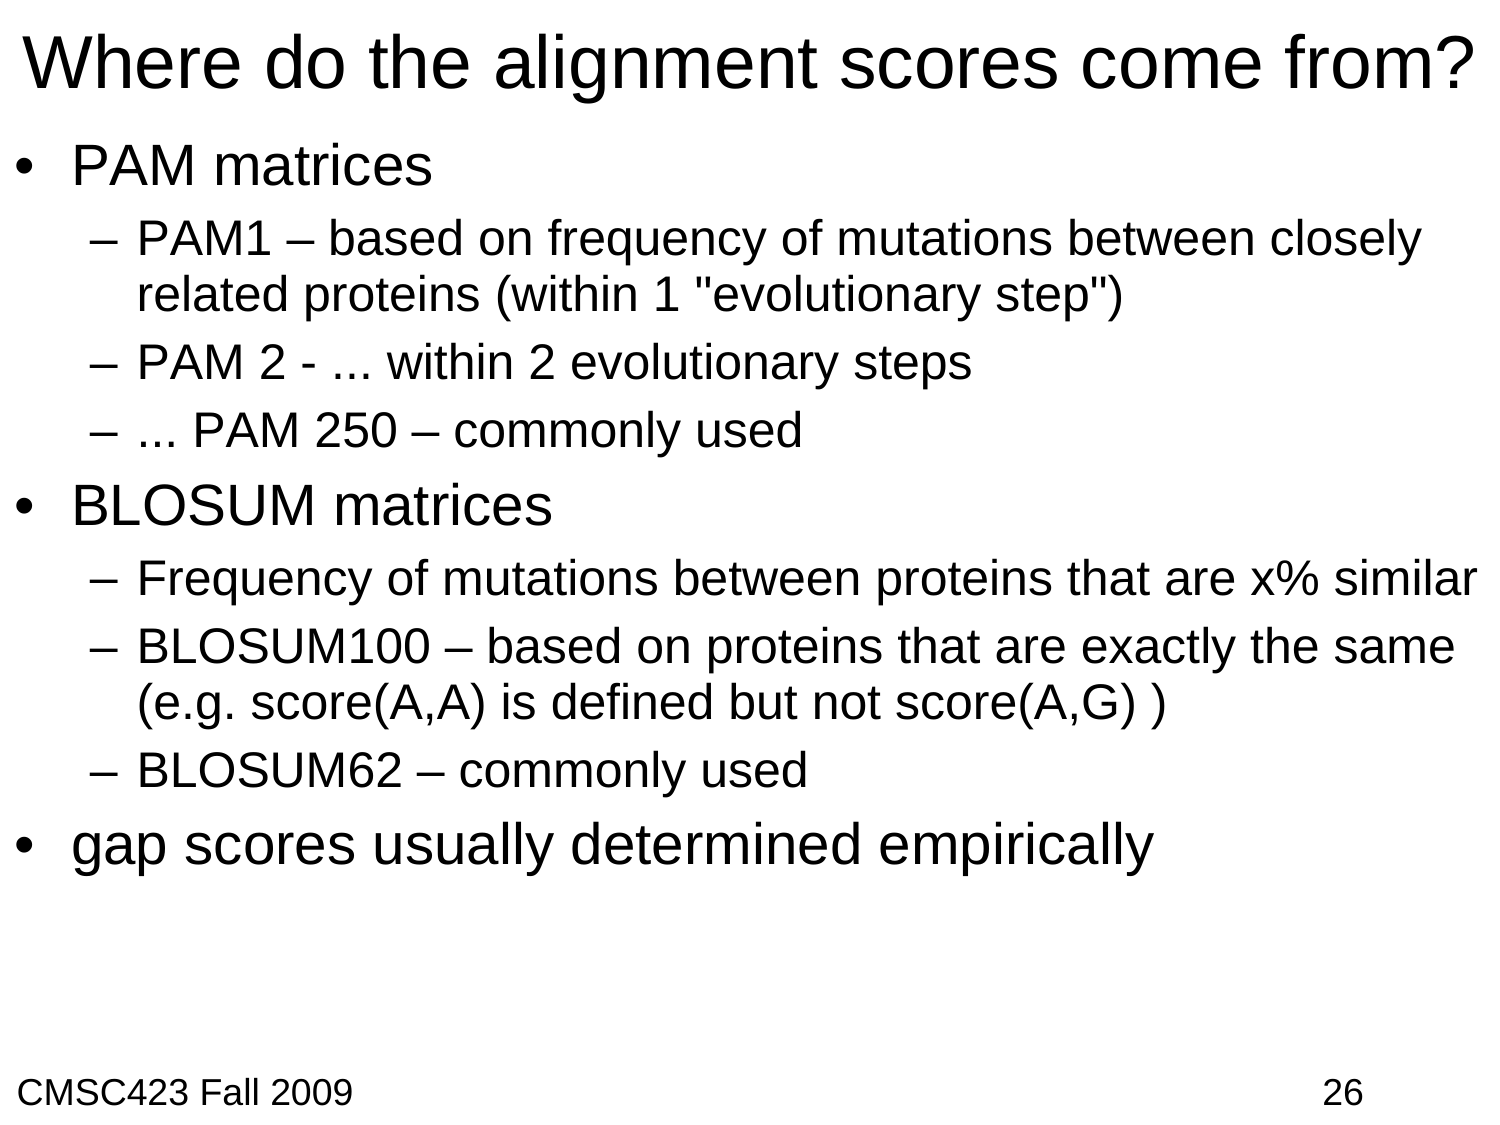

# Where do the alignment scores come from?
PAM matrices
PAM1 – based on frequency of mutations between closely related proteins (within 1 "evolutionary step")
PAM 2 - ... within 2 evolutionary steps
... PAM 250 – commonly used
BLOSUM matrices
Frequency of mutations between proteins that are x% similar
BLOSUM100 – based on proteins that are exactly the same (e.g. score(A,A) is defined but not score(A,G) )
BLOSUM62 – commonly used
gap scores usually determined empirically
CMSC423 Fall 2009
26